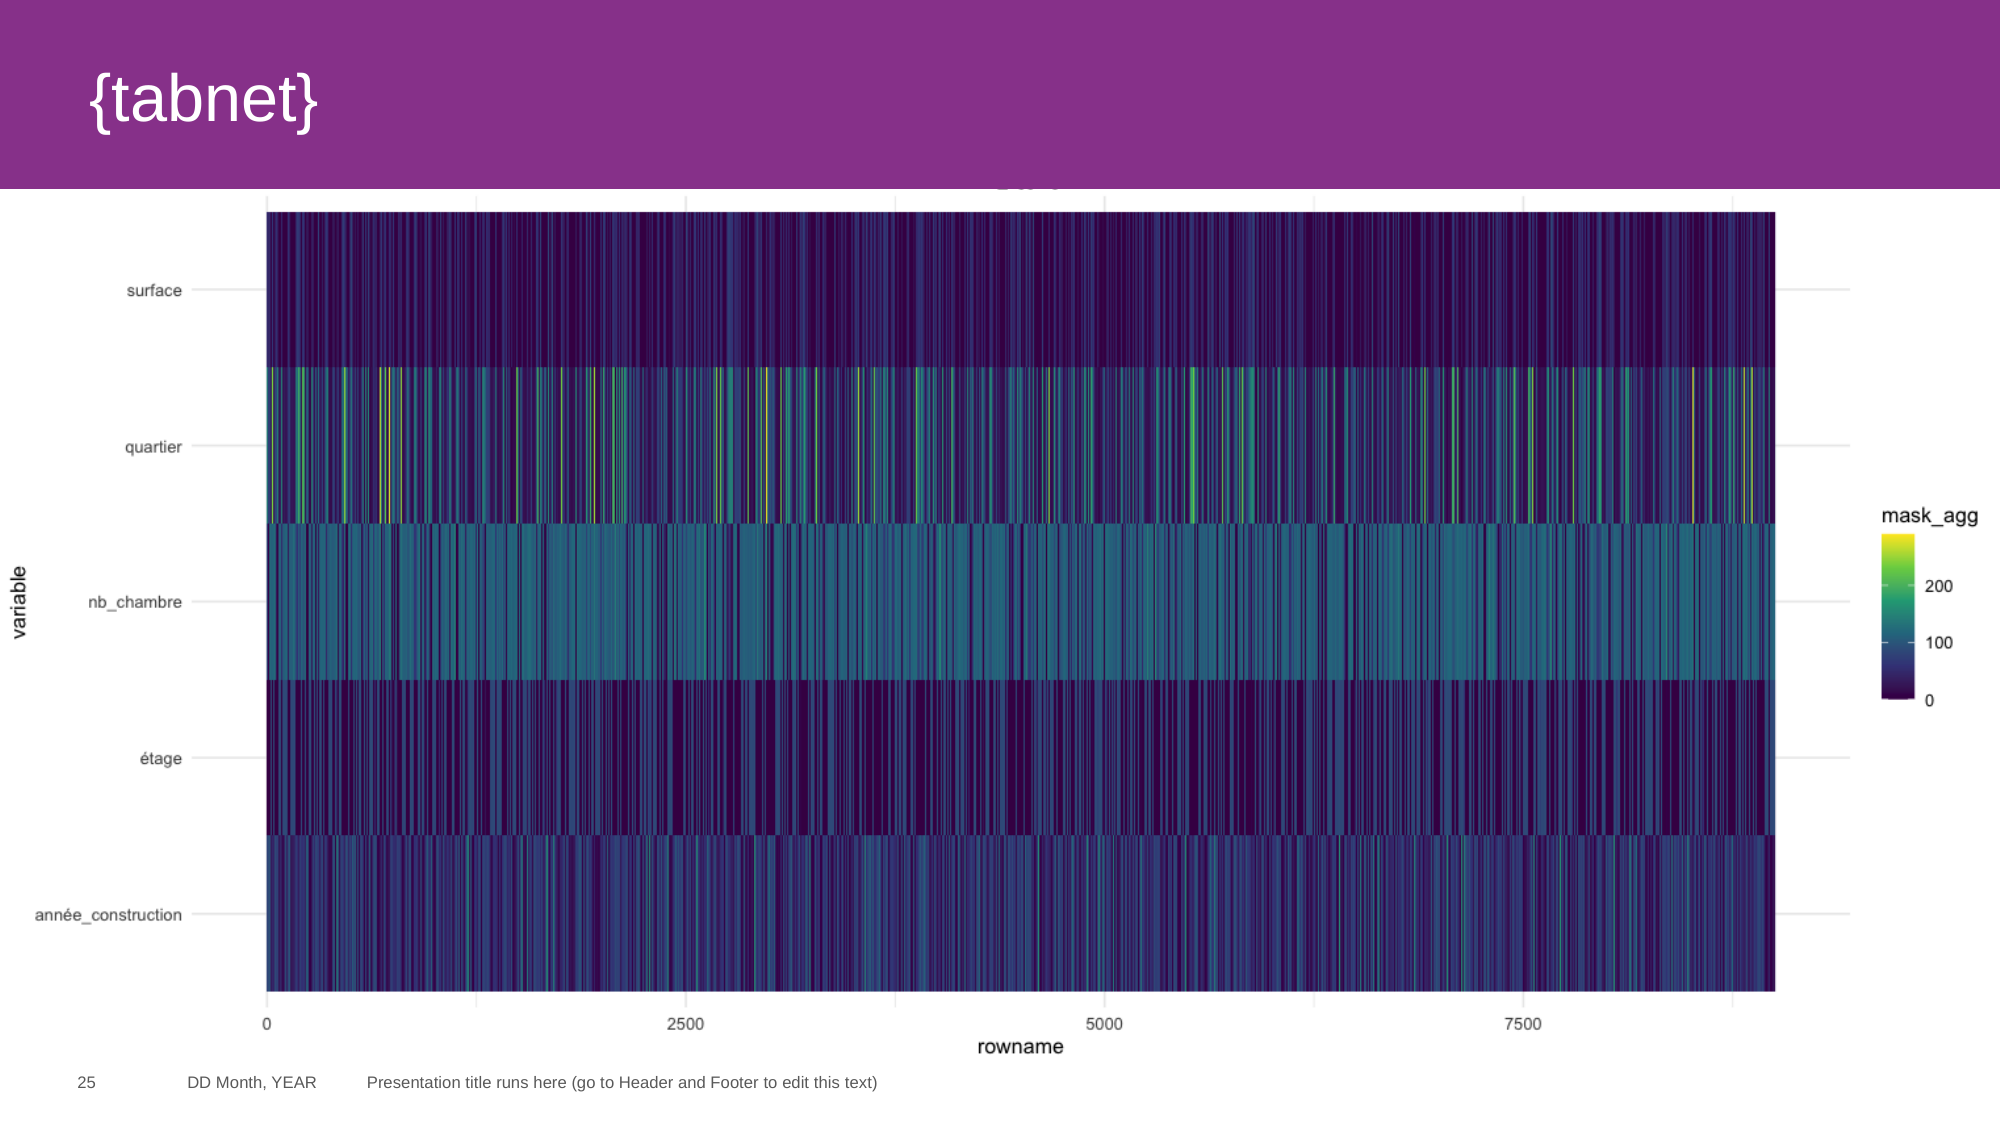

{tabnet}
Visualisation spécifique de modèle : TabNet
- valide la justesse locale du modèle
- valide la stabilité du modèle
- valide l’additivité locale du modèle.
Voisinage au sens de la distance de Gower (van der Loo 2017)
DD Month, YEAR
Presentation title runs here (go to Header and Footer to edit this text)